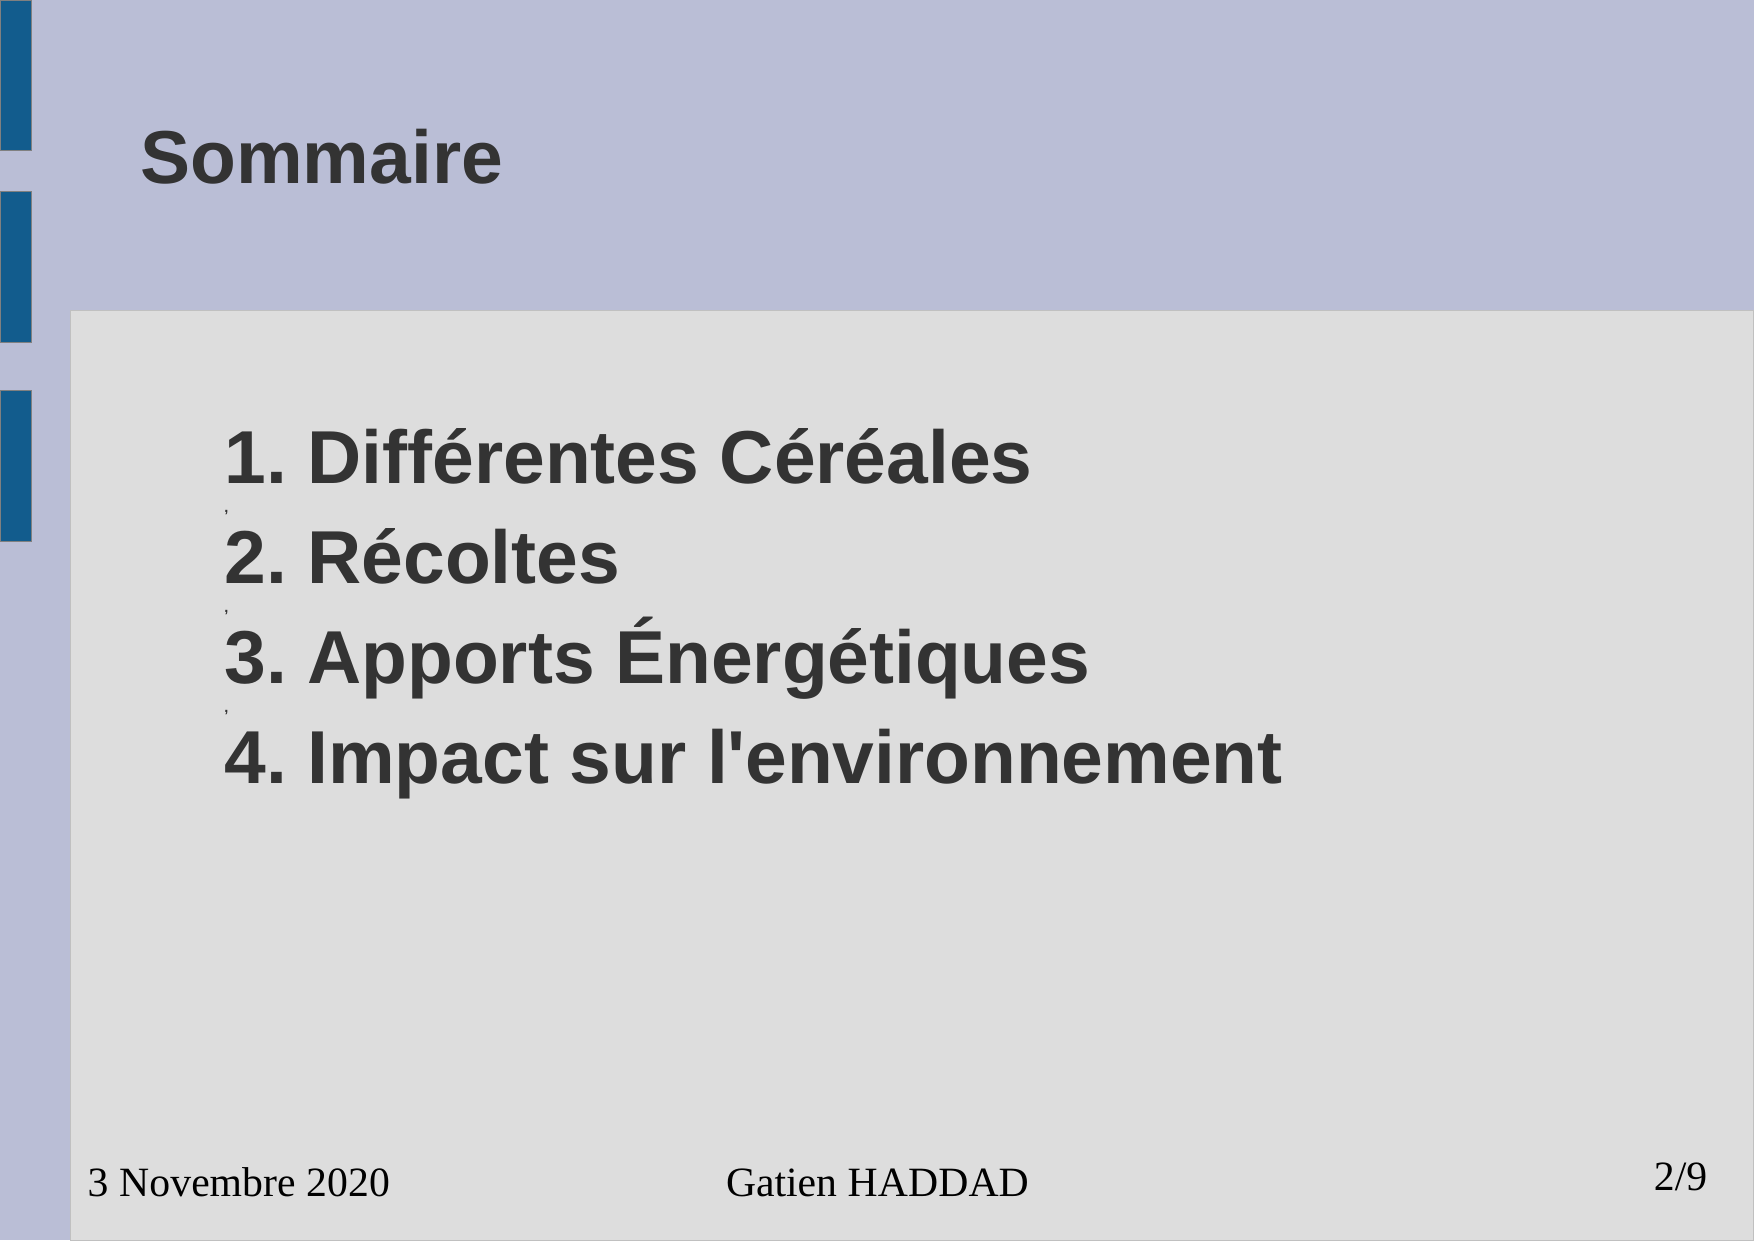

# Sommaire
1. Différentes Céréales
,
2. Récoltes
,
3. Apports Énergétiques
,
4. Impact sur l'environnement